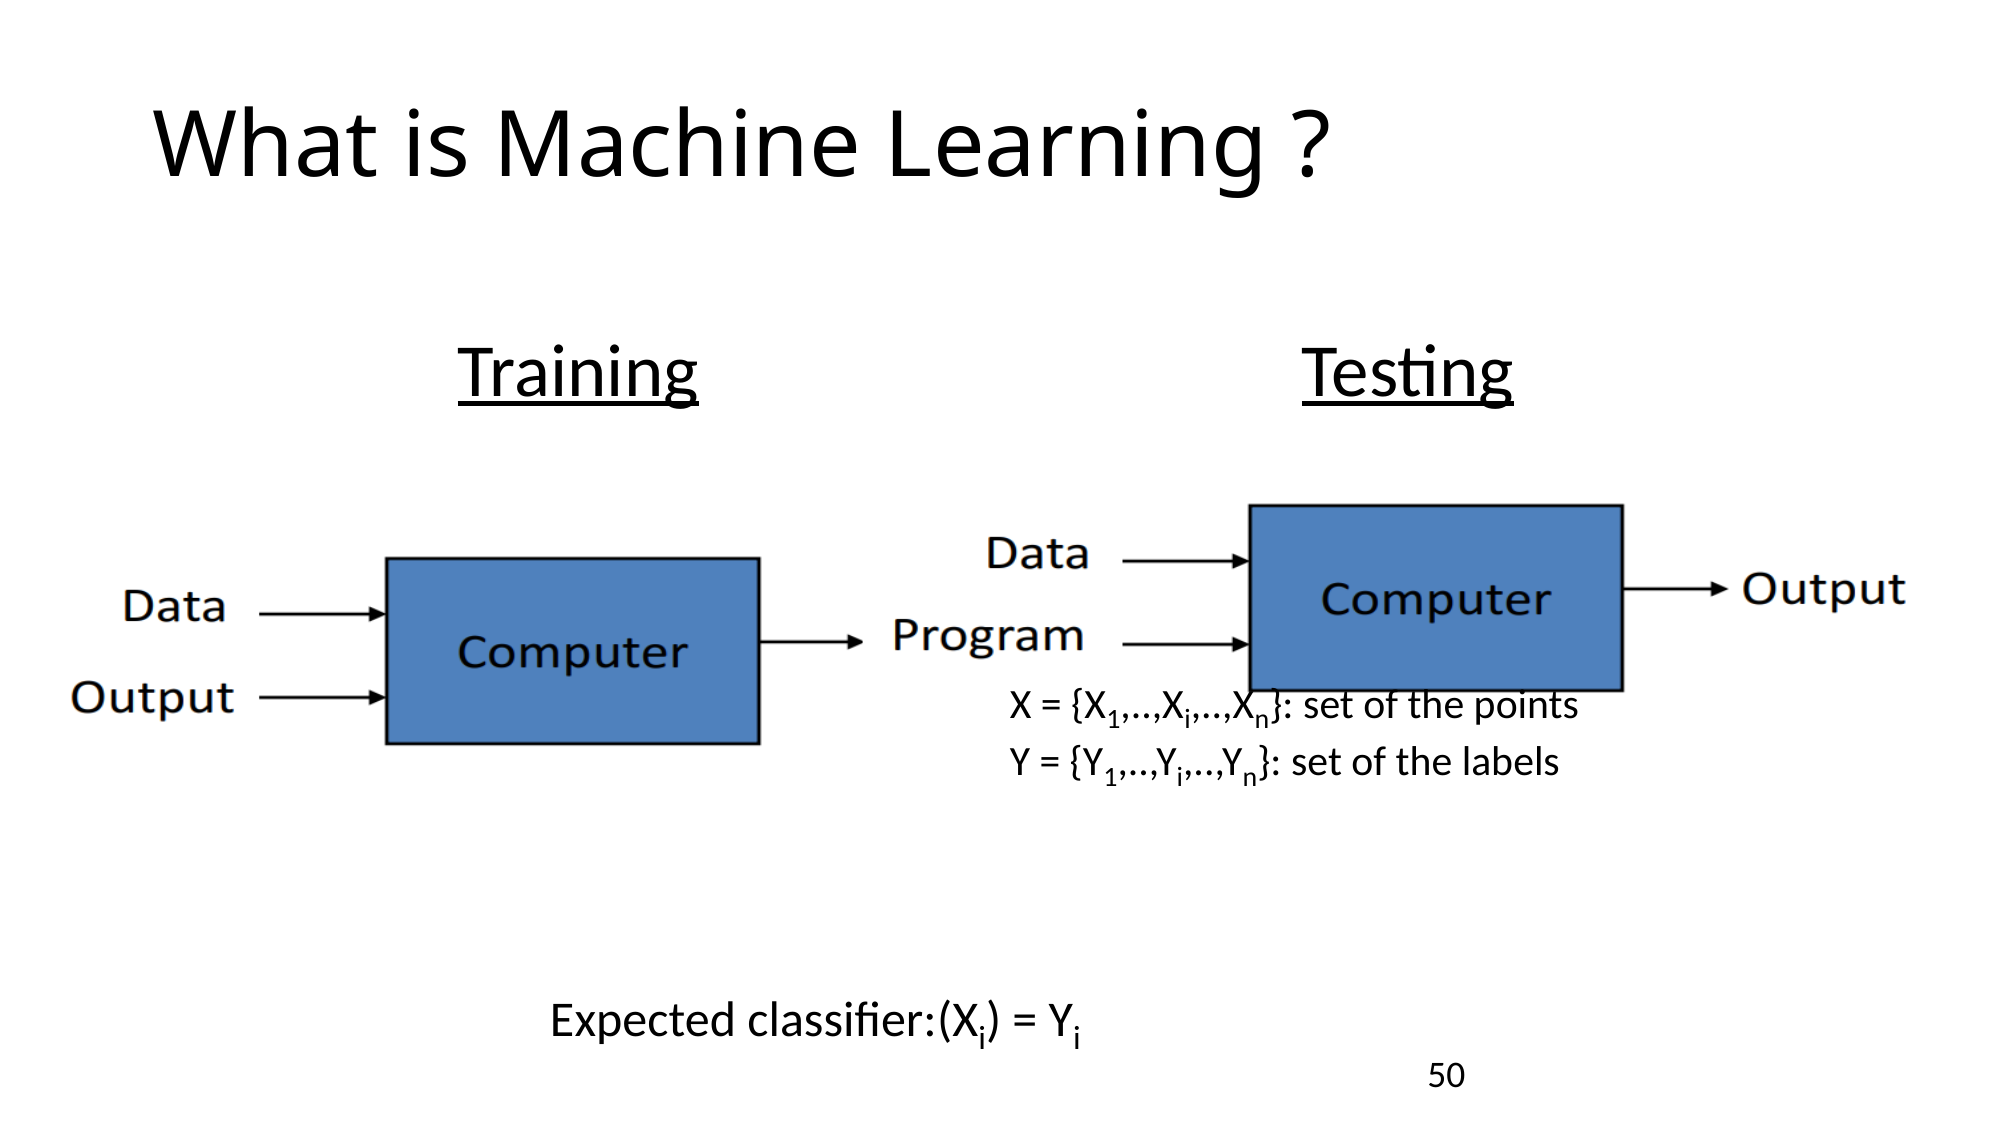

# What is Machine Learning ?
Training
Testing
X = {X1,..,Xi,..,Xn}: set of the points
Y = {Y1,..,Yi,..,Yn}: set of the labels
Expected classifier:(Xi) = Yi